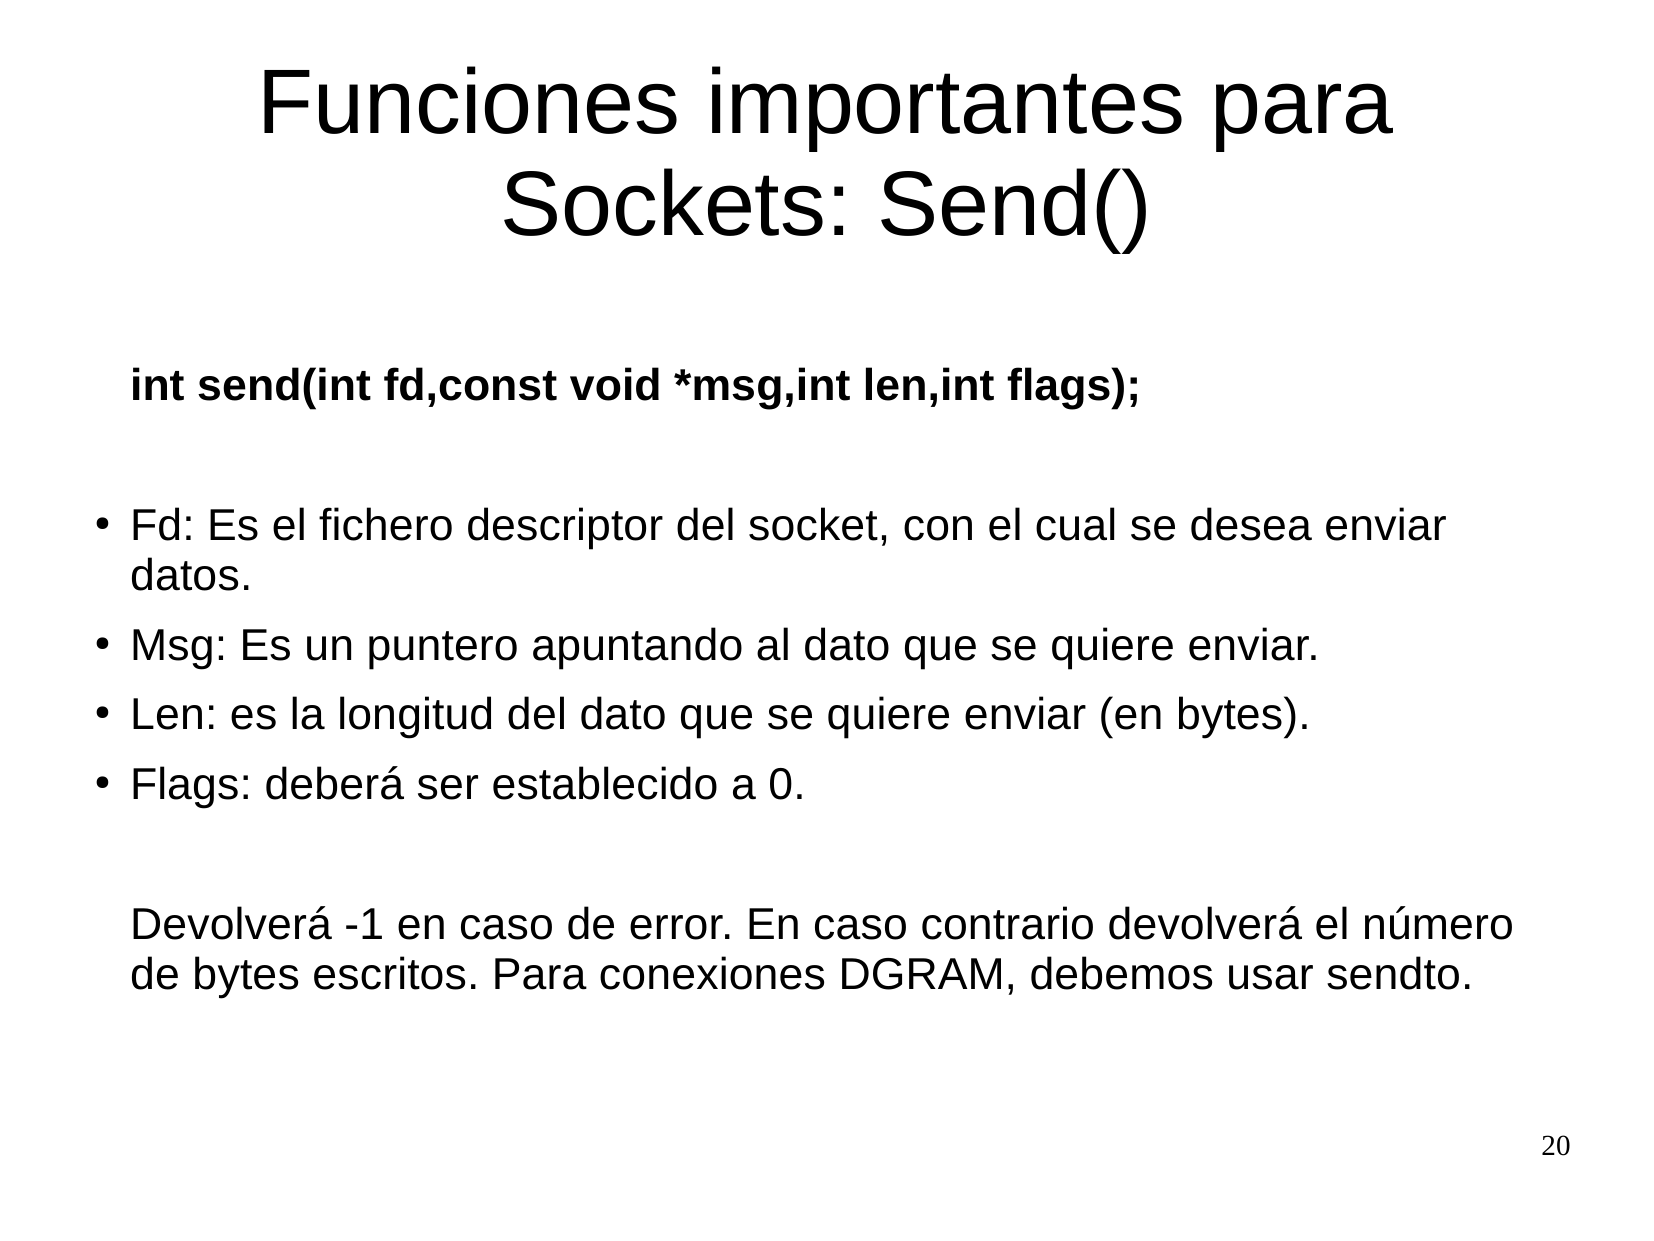

# Funciones importantes para Sockets: Send()
int send(int fd,const void *msg,int len,int flags);
Fd: Es el fichero descriptor del socket, con el cual se desea enviar datos.
Msg: Es un puntero apuntando al dato que se quiere enviar.
Len: es la longitud del dato que se quiere enviar (en bytes).
Flags: deberá ser establecido a 0.
Devolverá -1 en caso de error. En caso contrario devolverá el número de bytes escritos. Para conexiones DGRAM, debemos usar sendto.
20